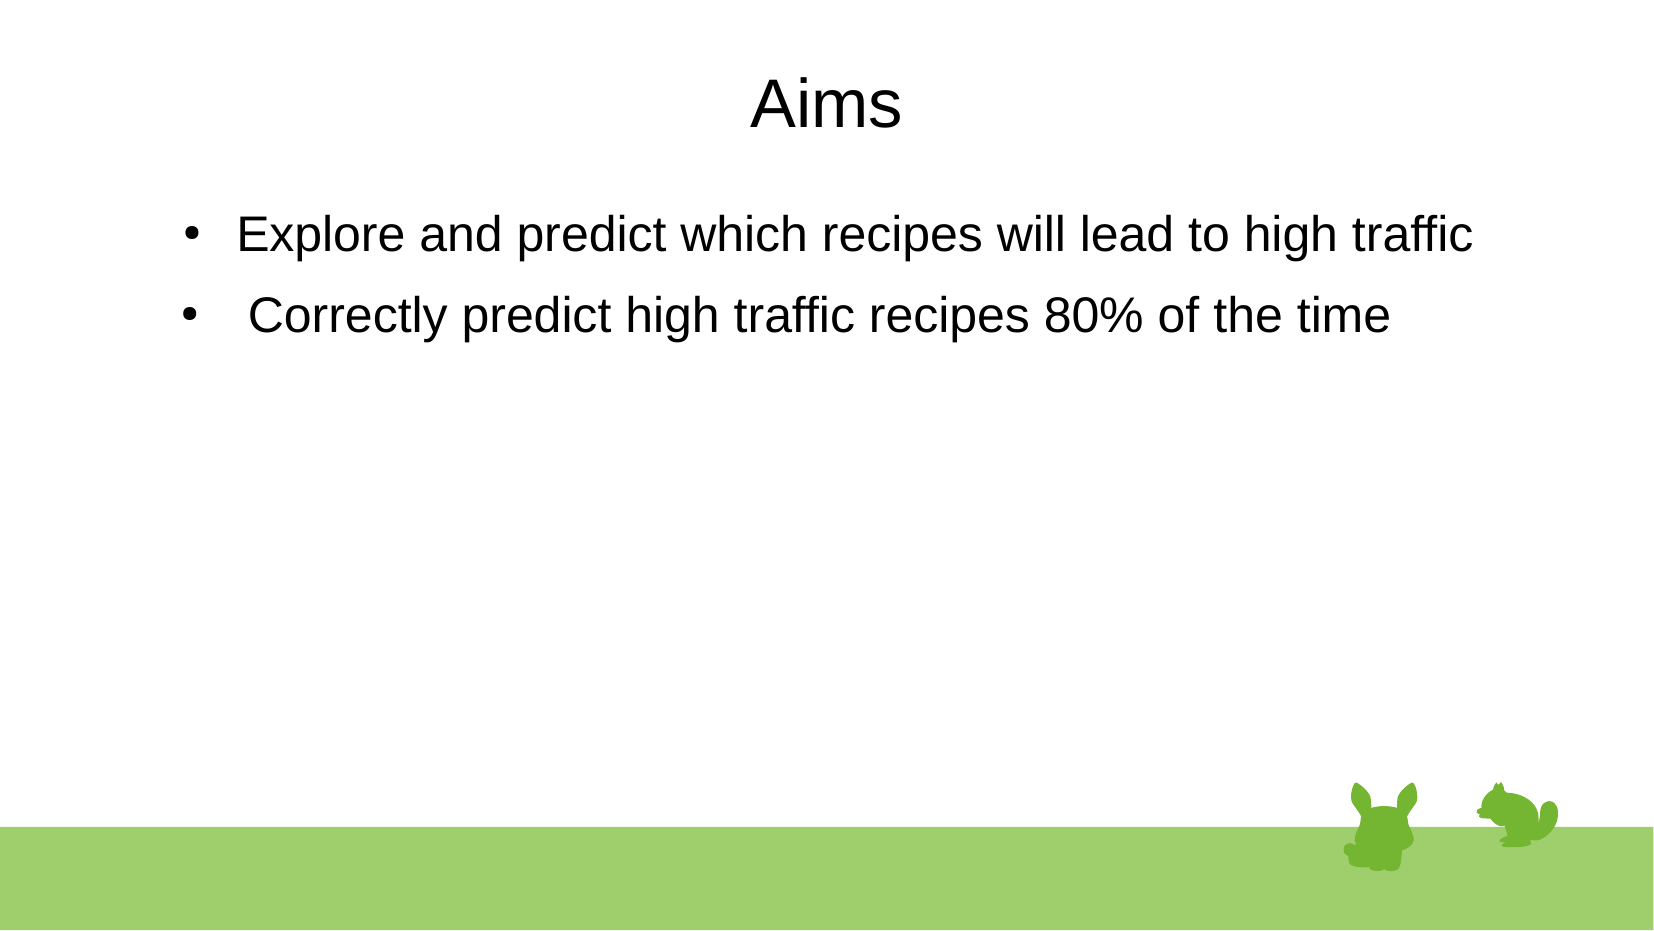

# Aims
Explore and predict which recipes will lead to high traffic
 Correctly predict high traffic recipes 80% of the time